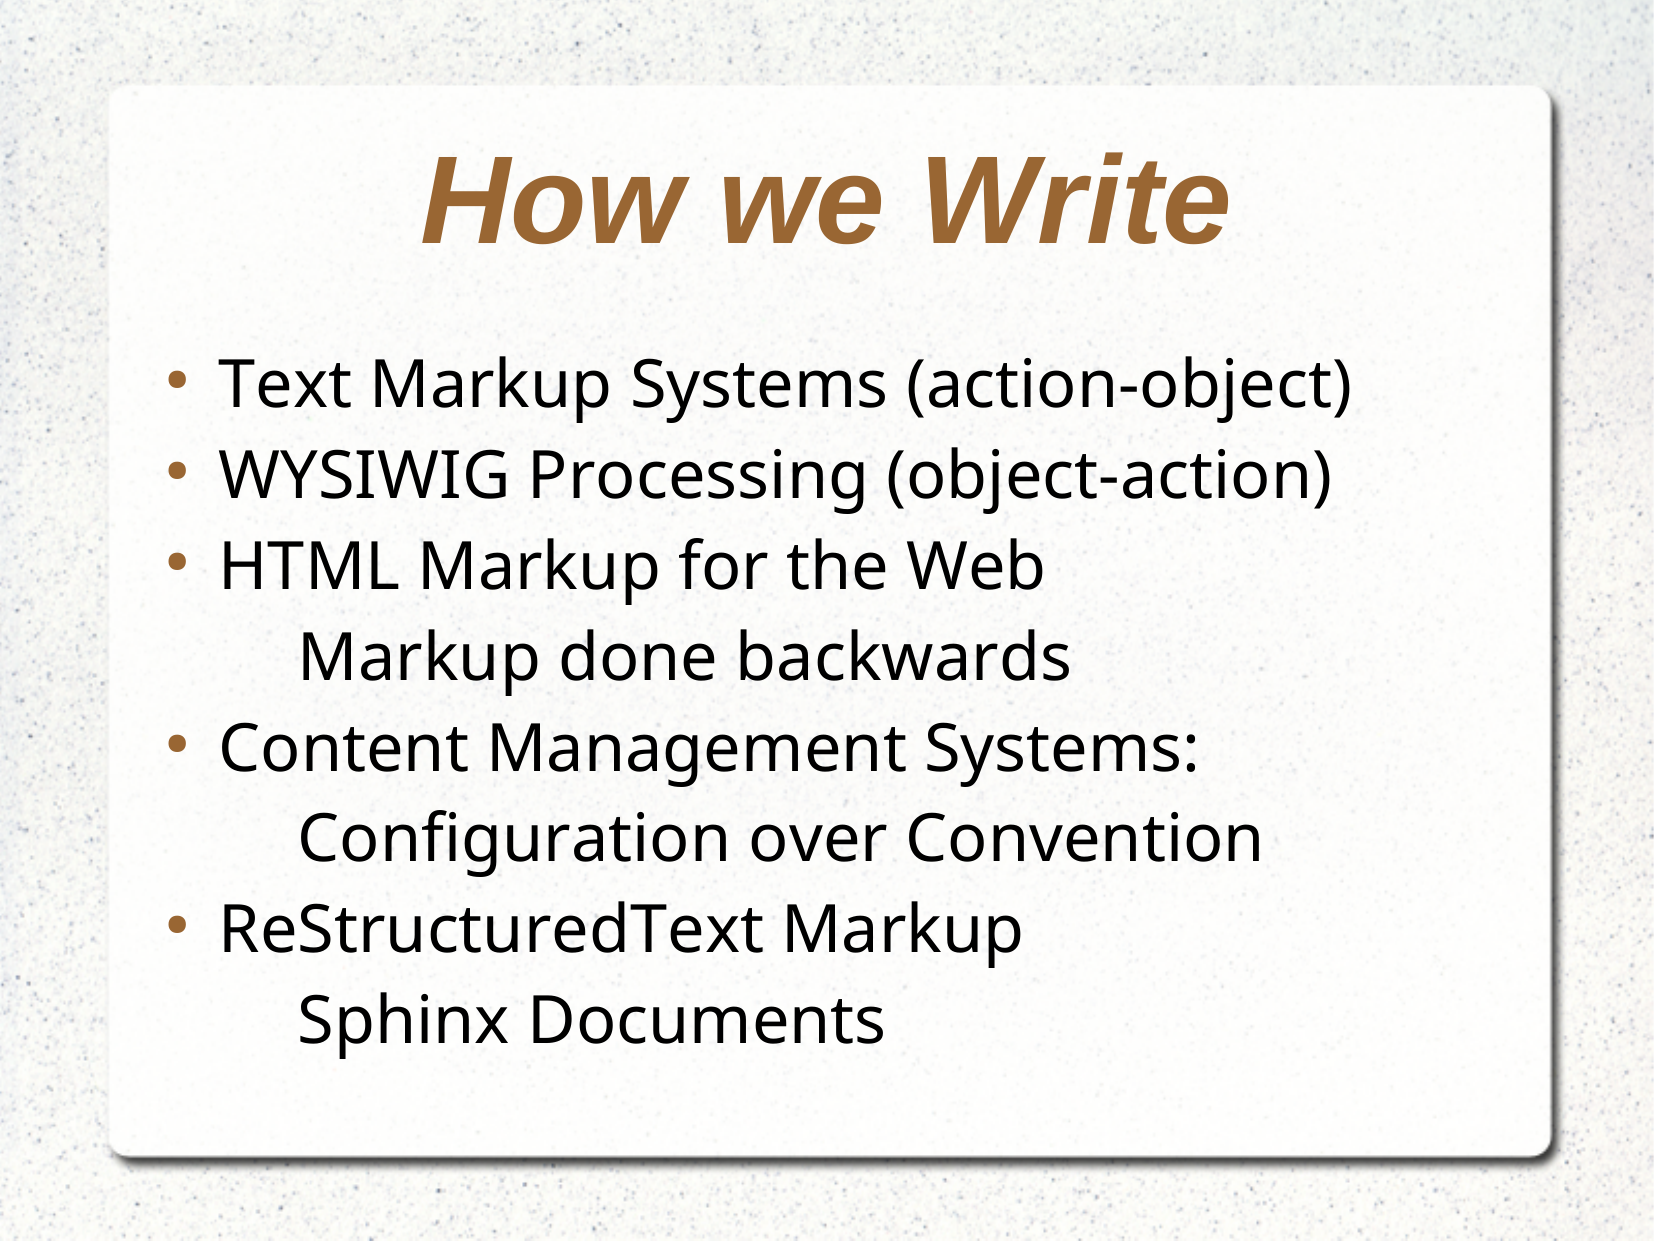

# How we Write
Text Markup Systems (action-object)
WYSIWIG Processing (object-action)
HTML Markup for the Web
Markup done backwards
Content Management Systems:
Configuration over Convention
ReStructuredText Markup
Sphinx Documents